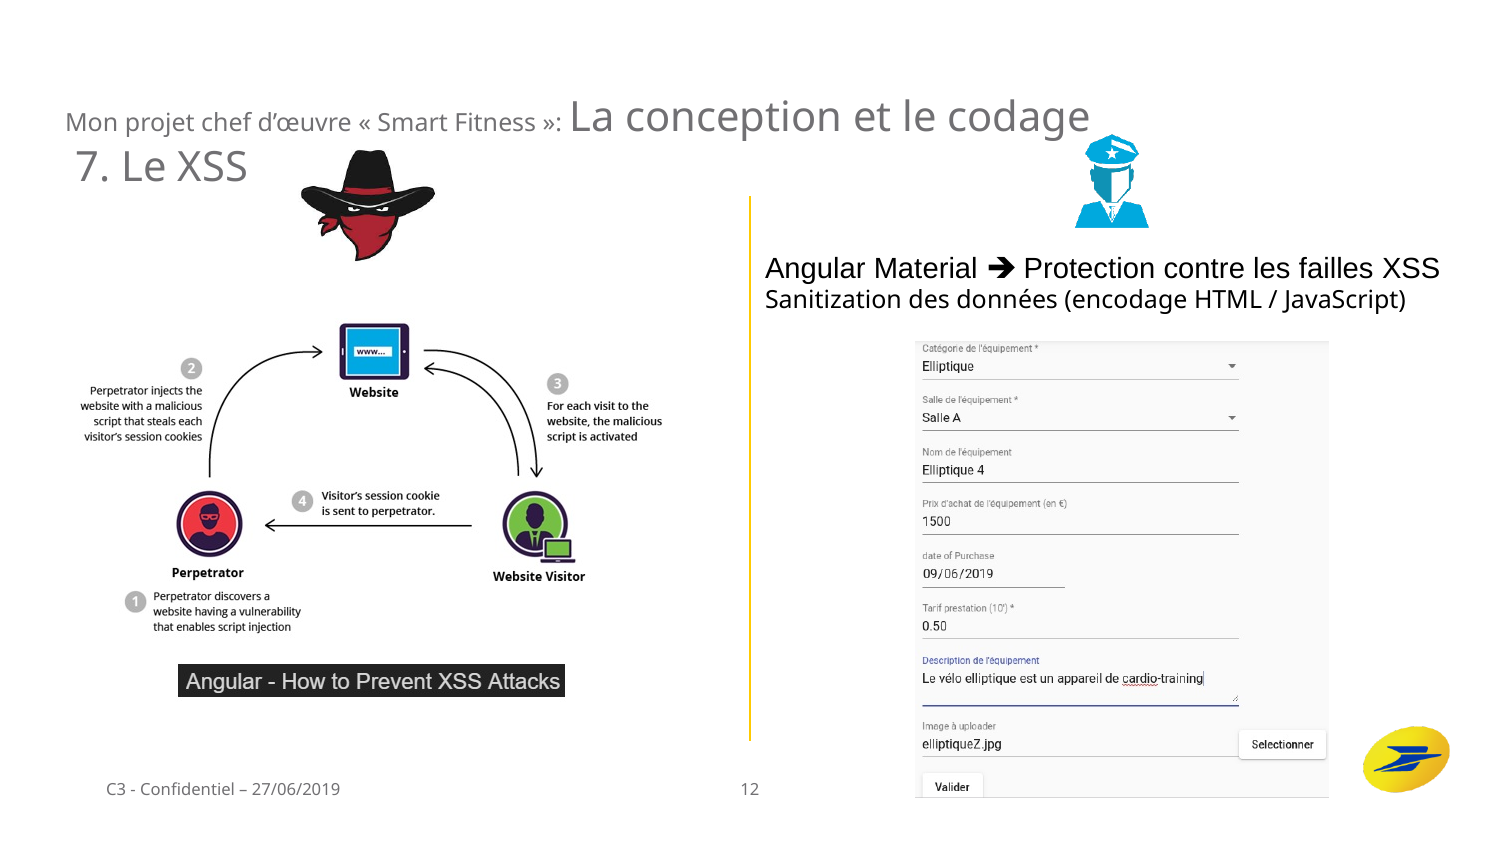

# Mon projet chef d’œuvre « Smart Fitness »: La conception et le codage 7. Le XSS
Angular Material  Protection contre les failles XSS
Sanitization des données (encodage HTML / JavaScript)